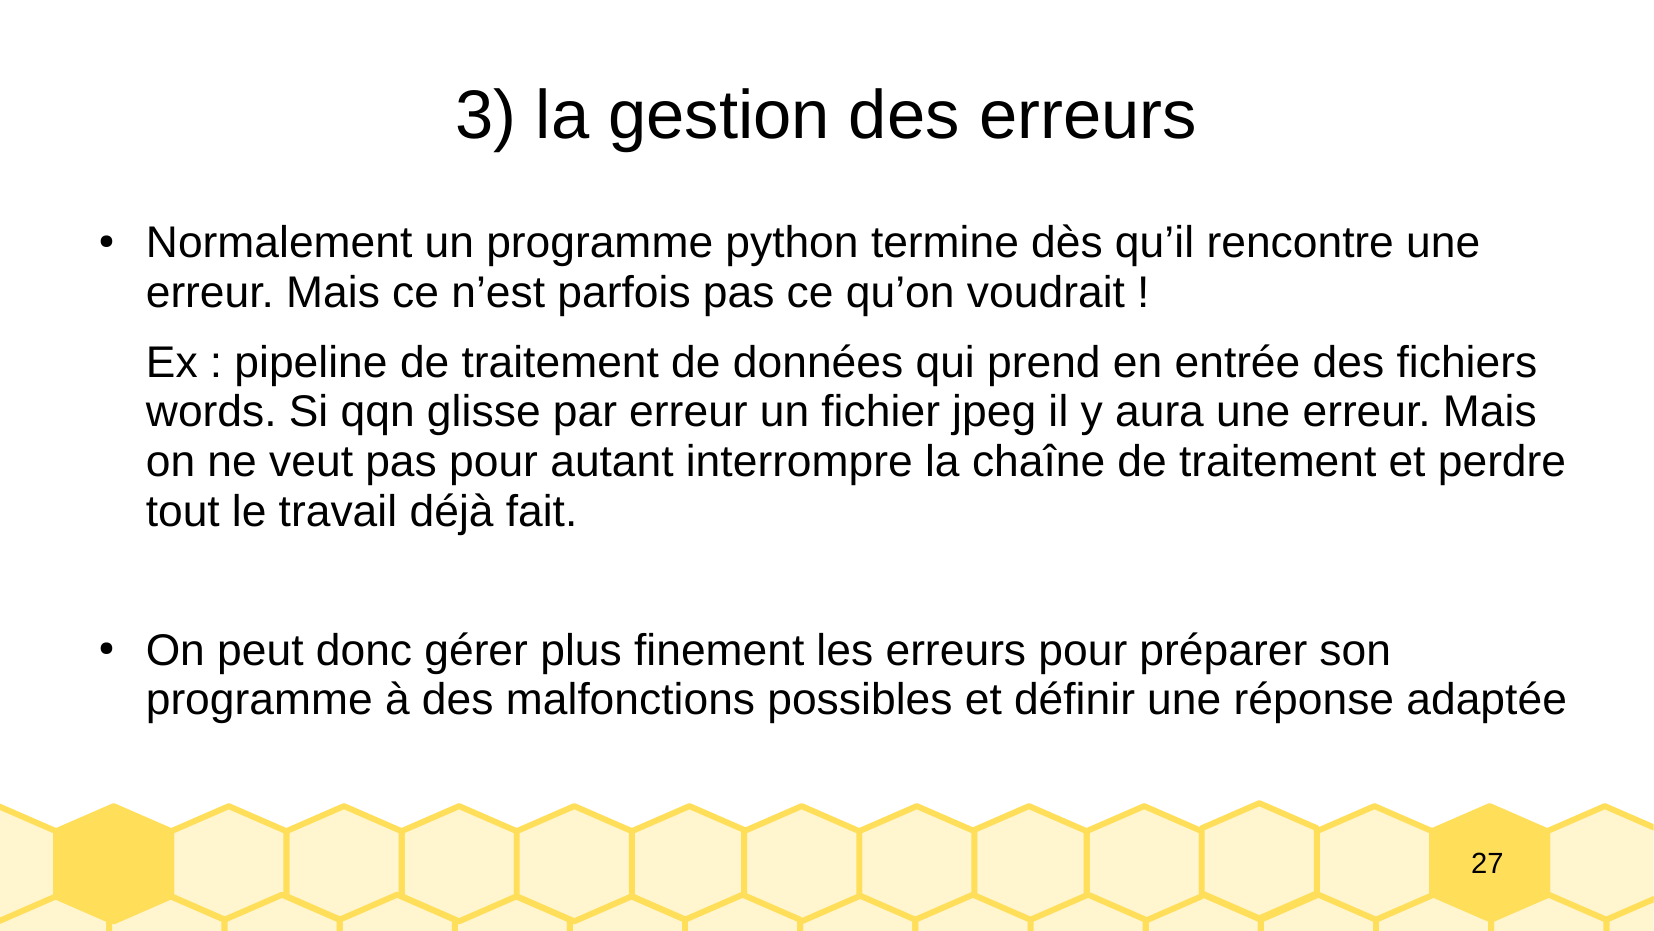

# 3) la gestion des erreurs
Normalement un programme python termine dès qu’il rencontre une erreur. Mais ce n’est parfois pas ce qu’on voudrait !
Ex : pipeline de traitement de données qui prend en entrée des fichiers words. Si qqn glisse par erreur un fichier jpeg il y aura une erreur. Mais on ne veut pas pour autant interrompre la chaîne de traitement et perdre tout le travail déjà fait.
On peut donc gérer plus finement les erreurs pour préparer son programme à des malfonctions possibles et définir une réponse adaptée